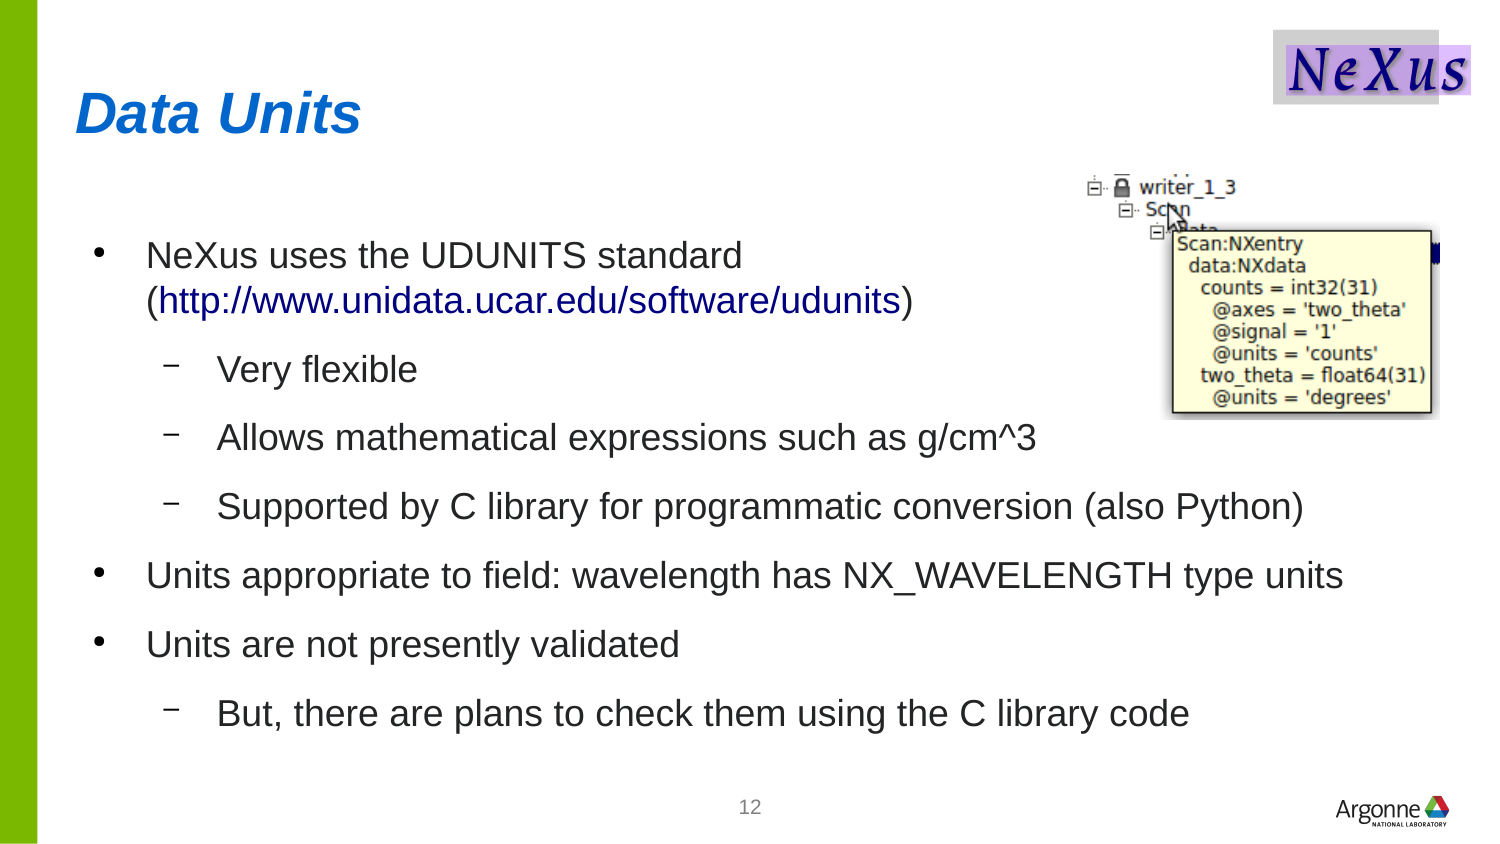

Data Units
#
NeXus uses the UDUNITS standard
(http://www.unidata.ucar.edu/software/udunits)
Very flexible
Allows mathematical expressions such as g/cm^3
Supported by C library for programmatic conversion (also Python)
Units appropriate to field: wavelength has NX_WAVELENGTH type units
Units are not presently validated
But, there are plans to check them using the C library code